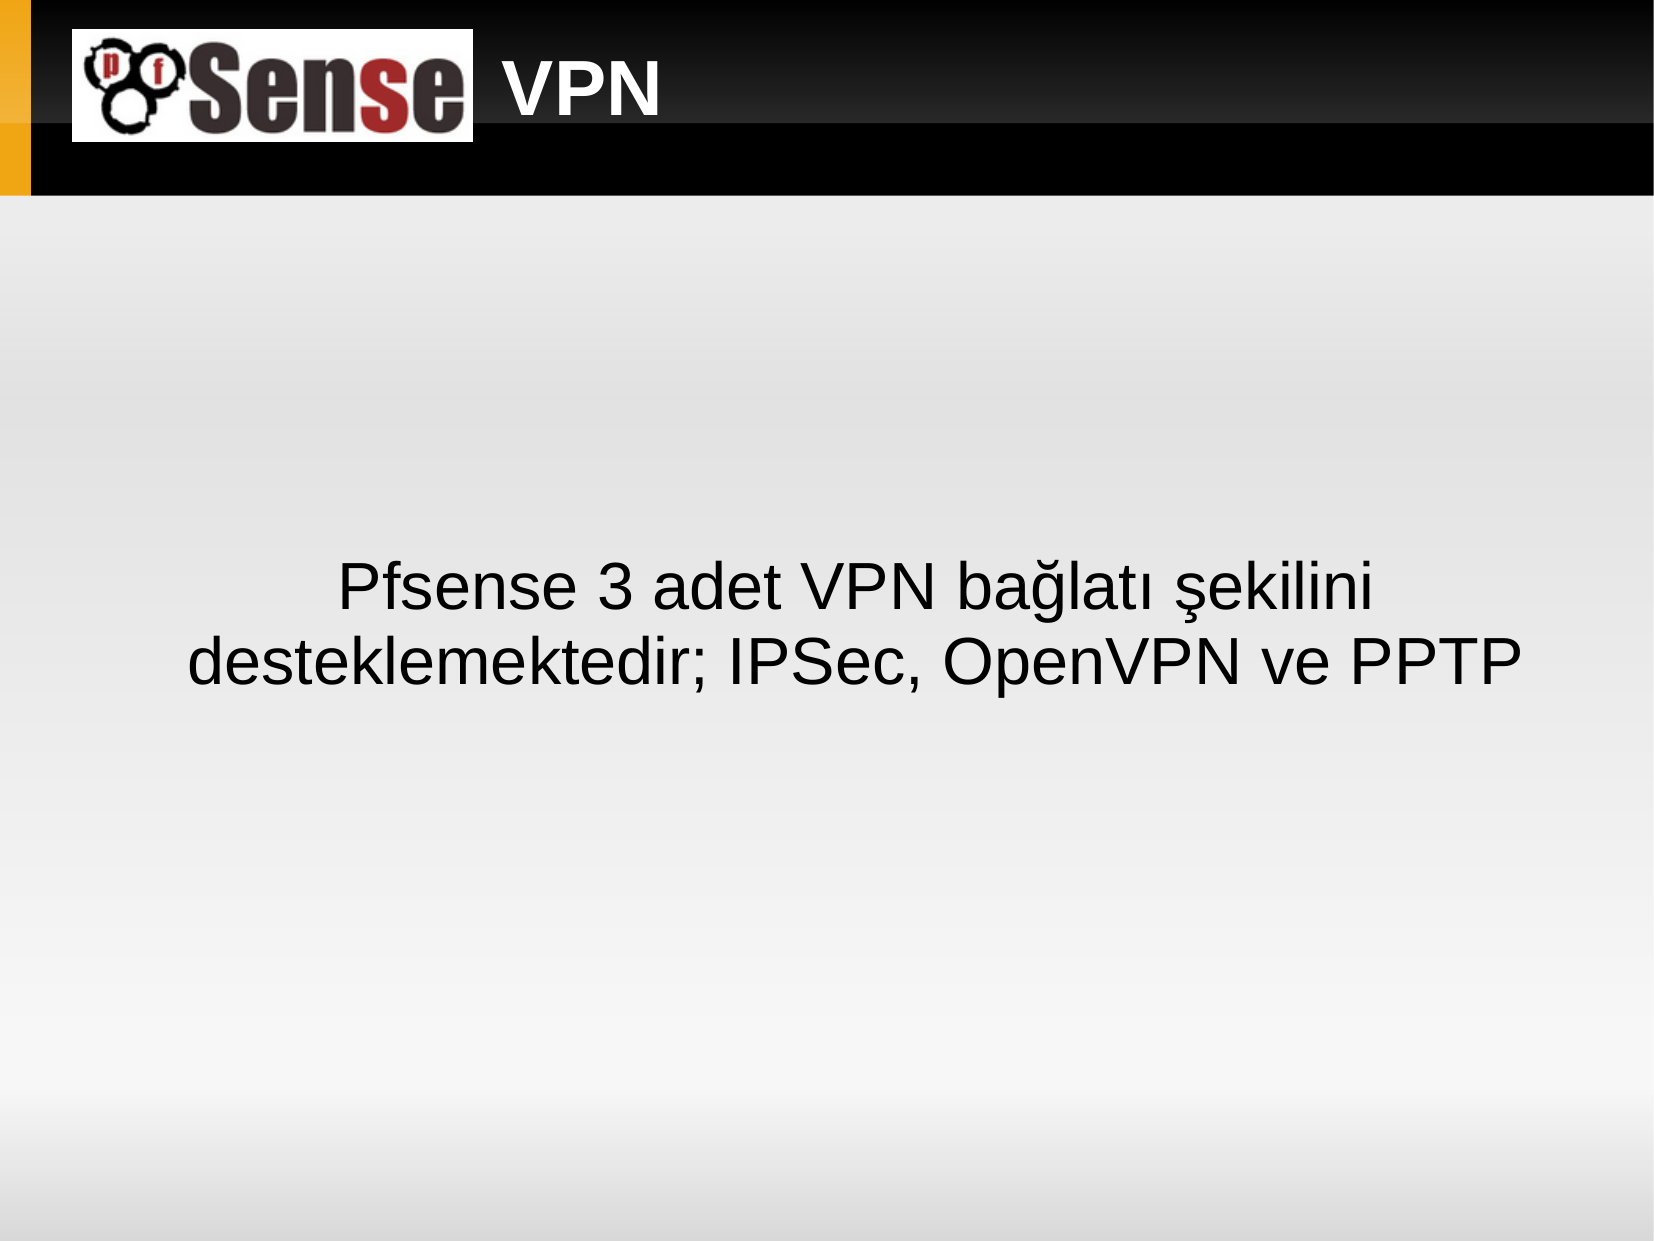

# VPN
Pfsense 3 adet VPN bağlatı şekilini desteklemektedir; IPSec, OpenVPN ve PPTP